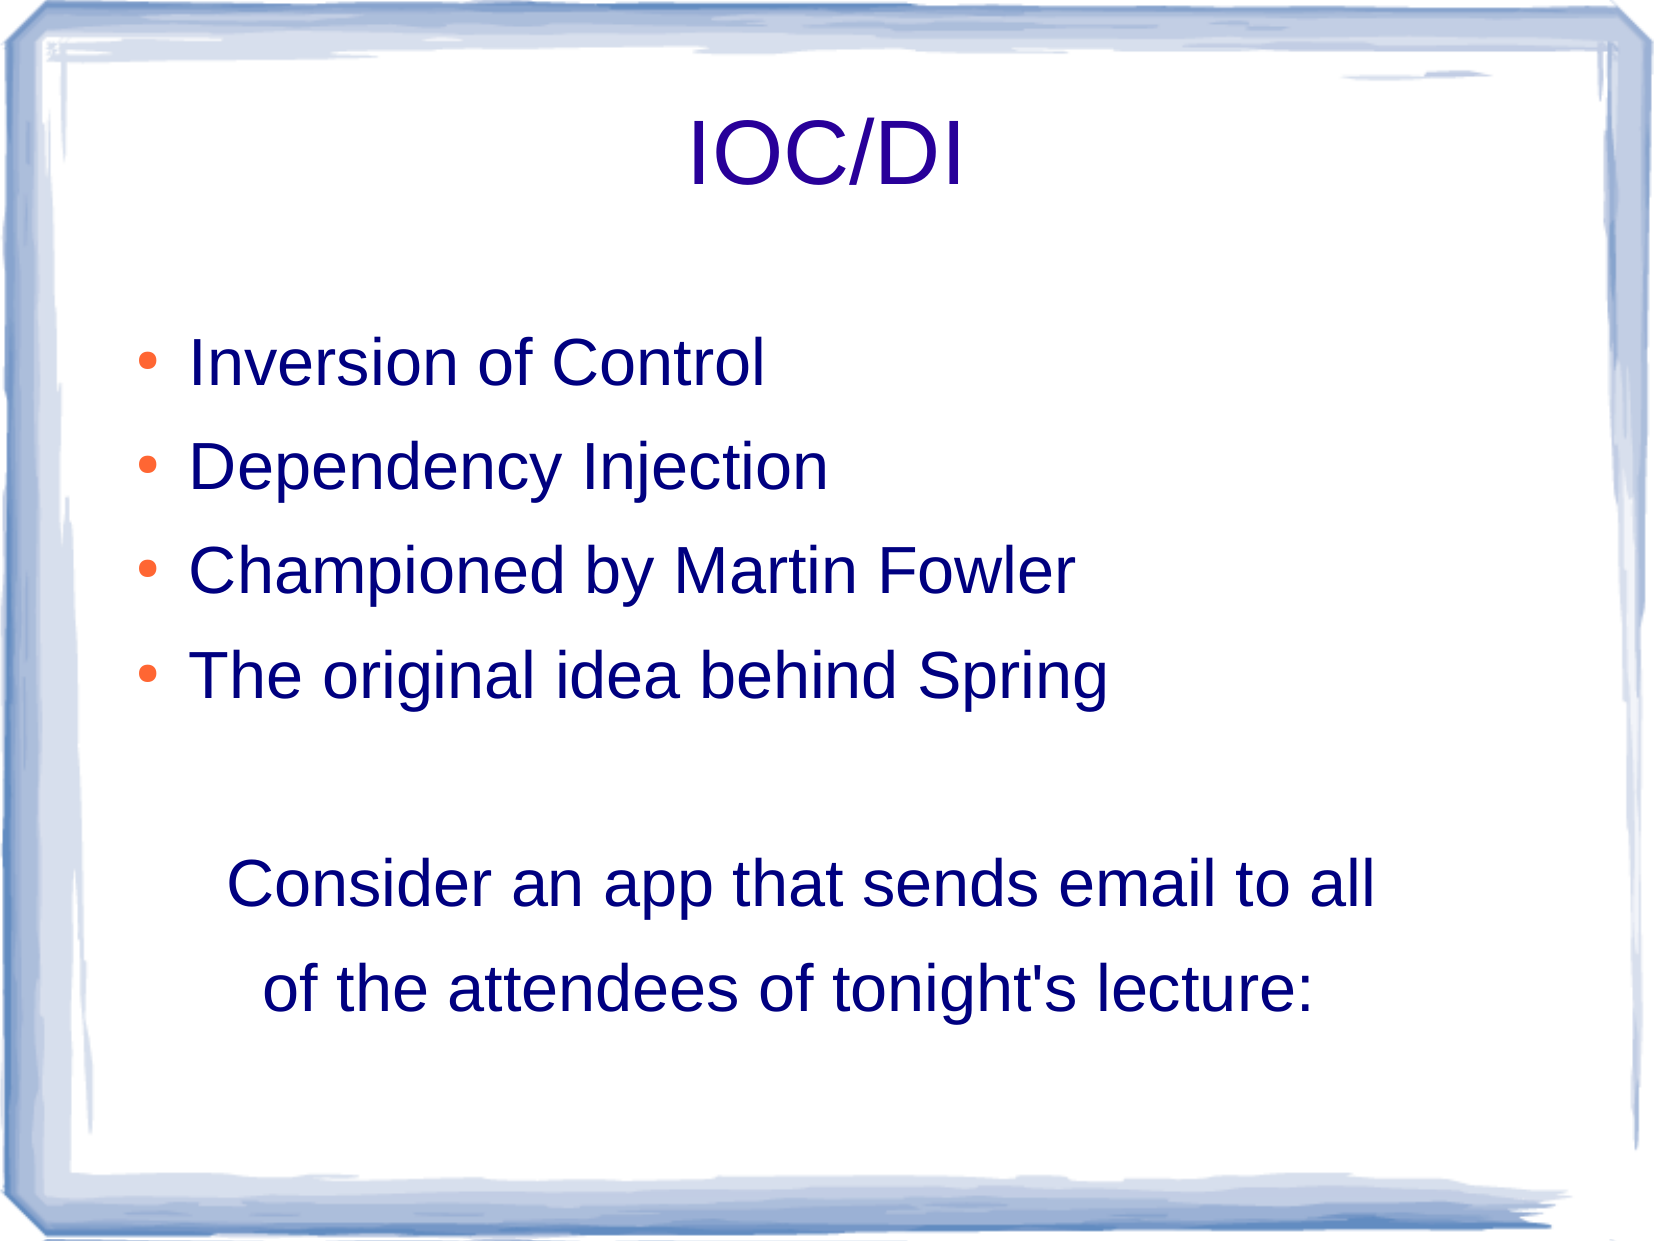

# IOC/DI
Inversion of Control
Dependency Injection
Championed by Martin Fowler
The original idea behind Spring
 Consider an app that sends email to all
 of the attendees of tonight's lecture: